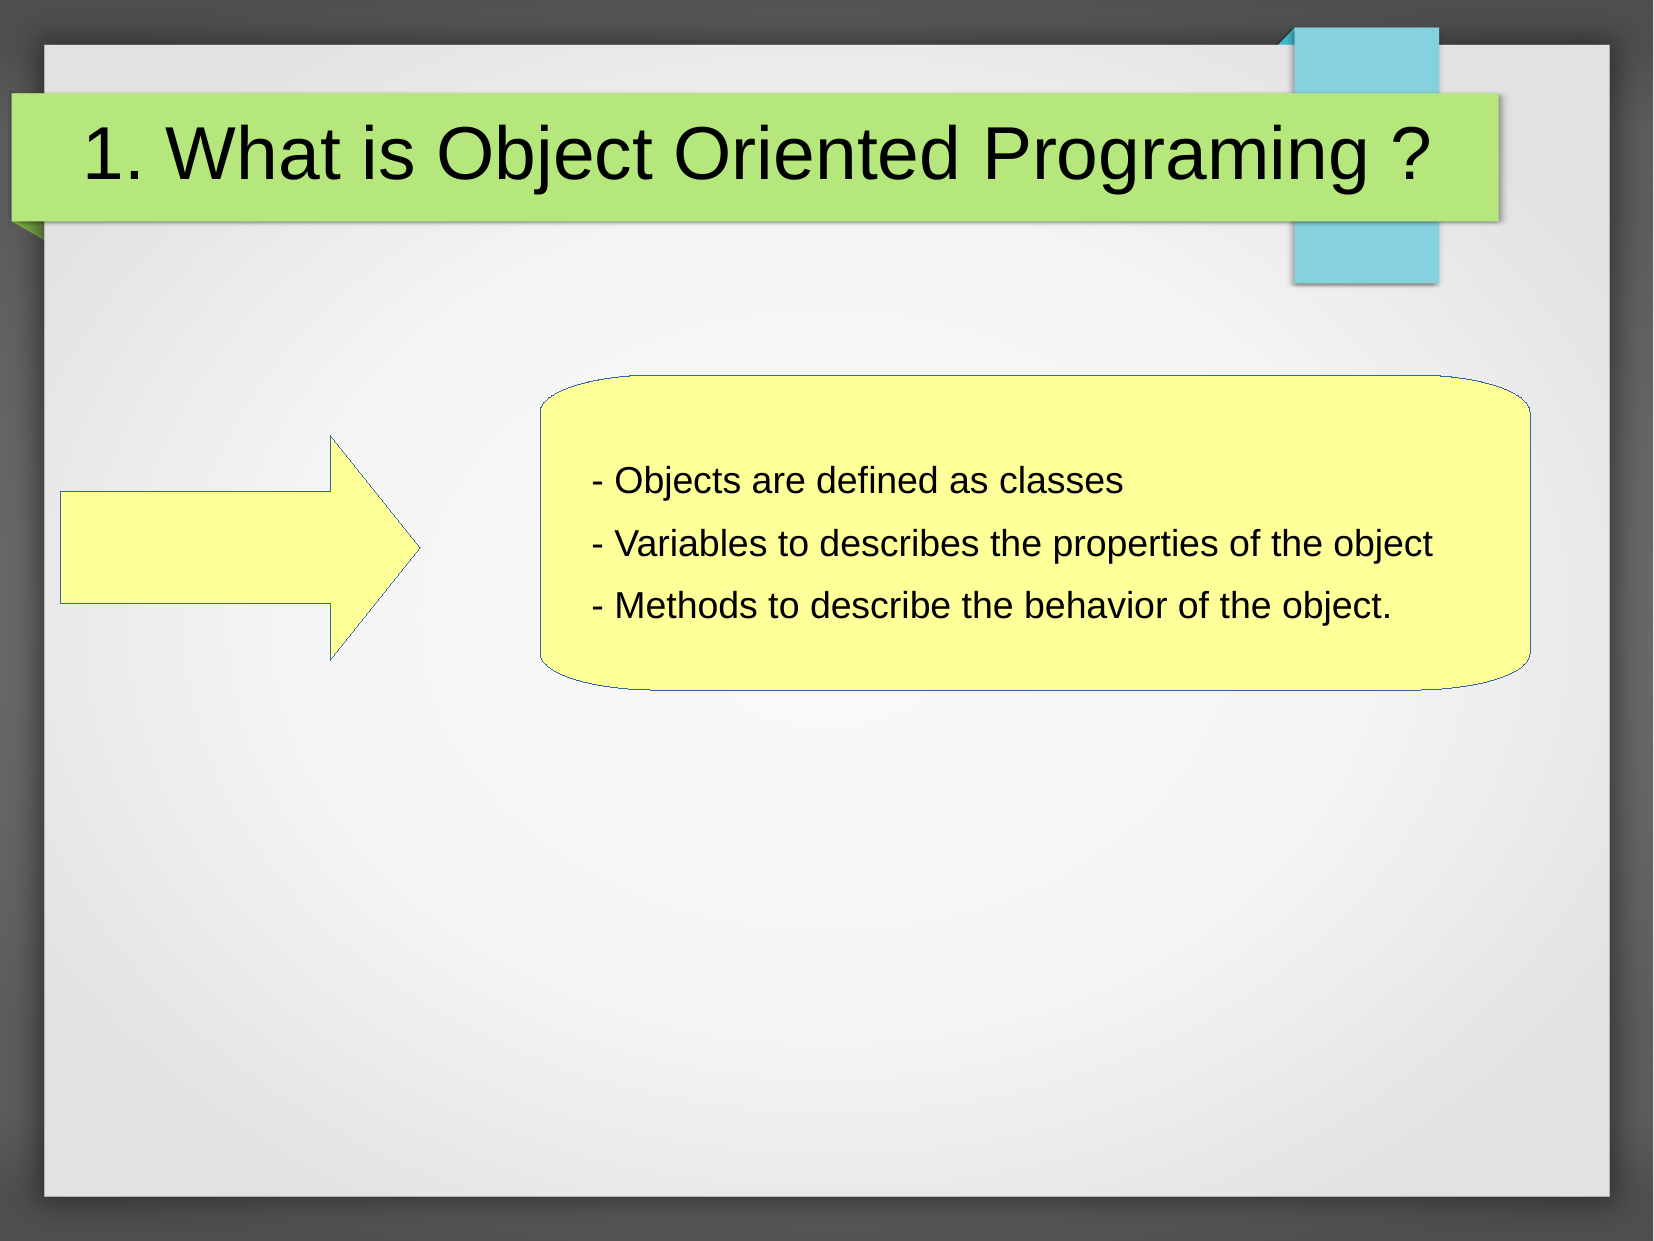

# 1. What is Object Oriented Programing ?
- Objects are defined as classes
- Variables to describes the properties of the object
- Methods to describe the behavior of the object.